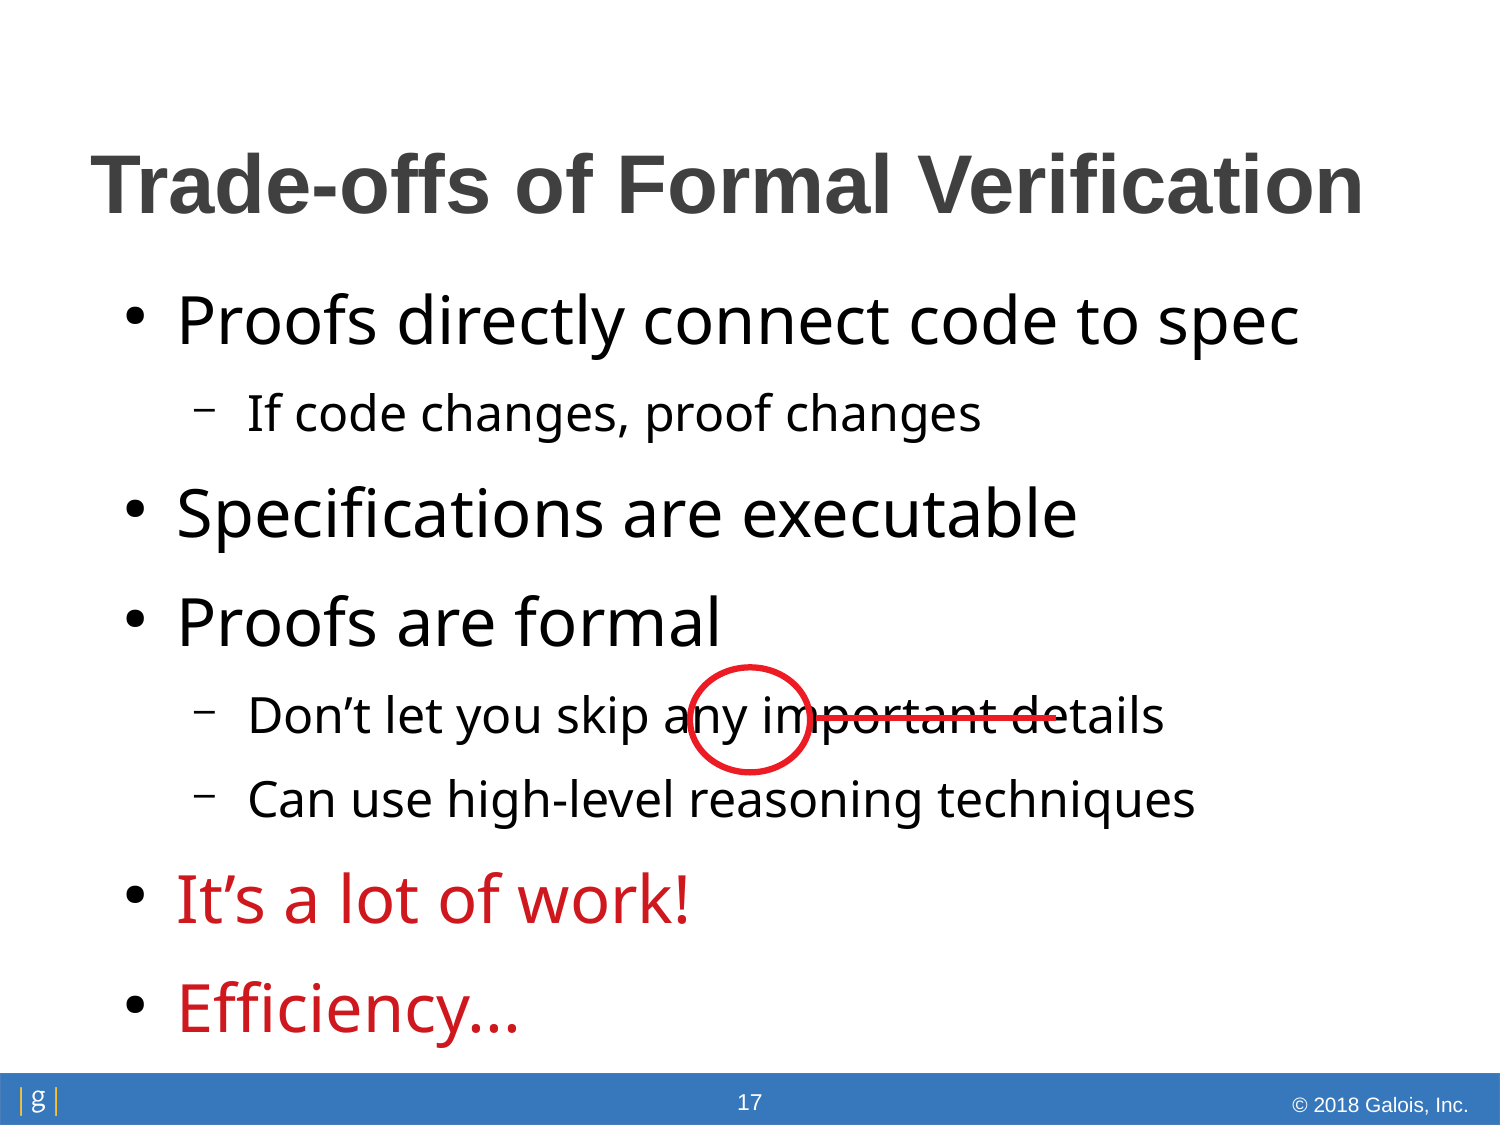

# Trade-offs of Formal Verification
Proofs directly connect code to spec
If code changes, proof changes
Specifications are executable
Proofs are formal
Don’t let you skip any important details
Can use high-level reasoning techniques
It’s a lot of work!
Efficiency...